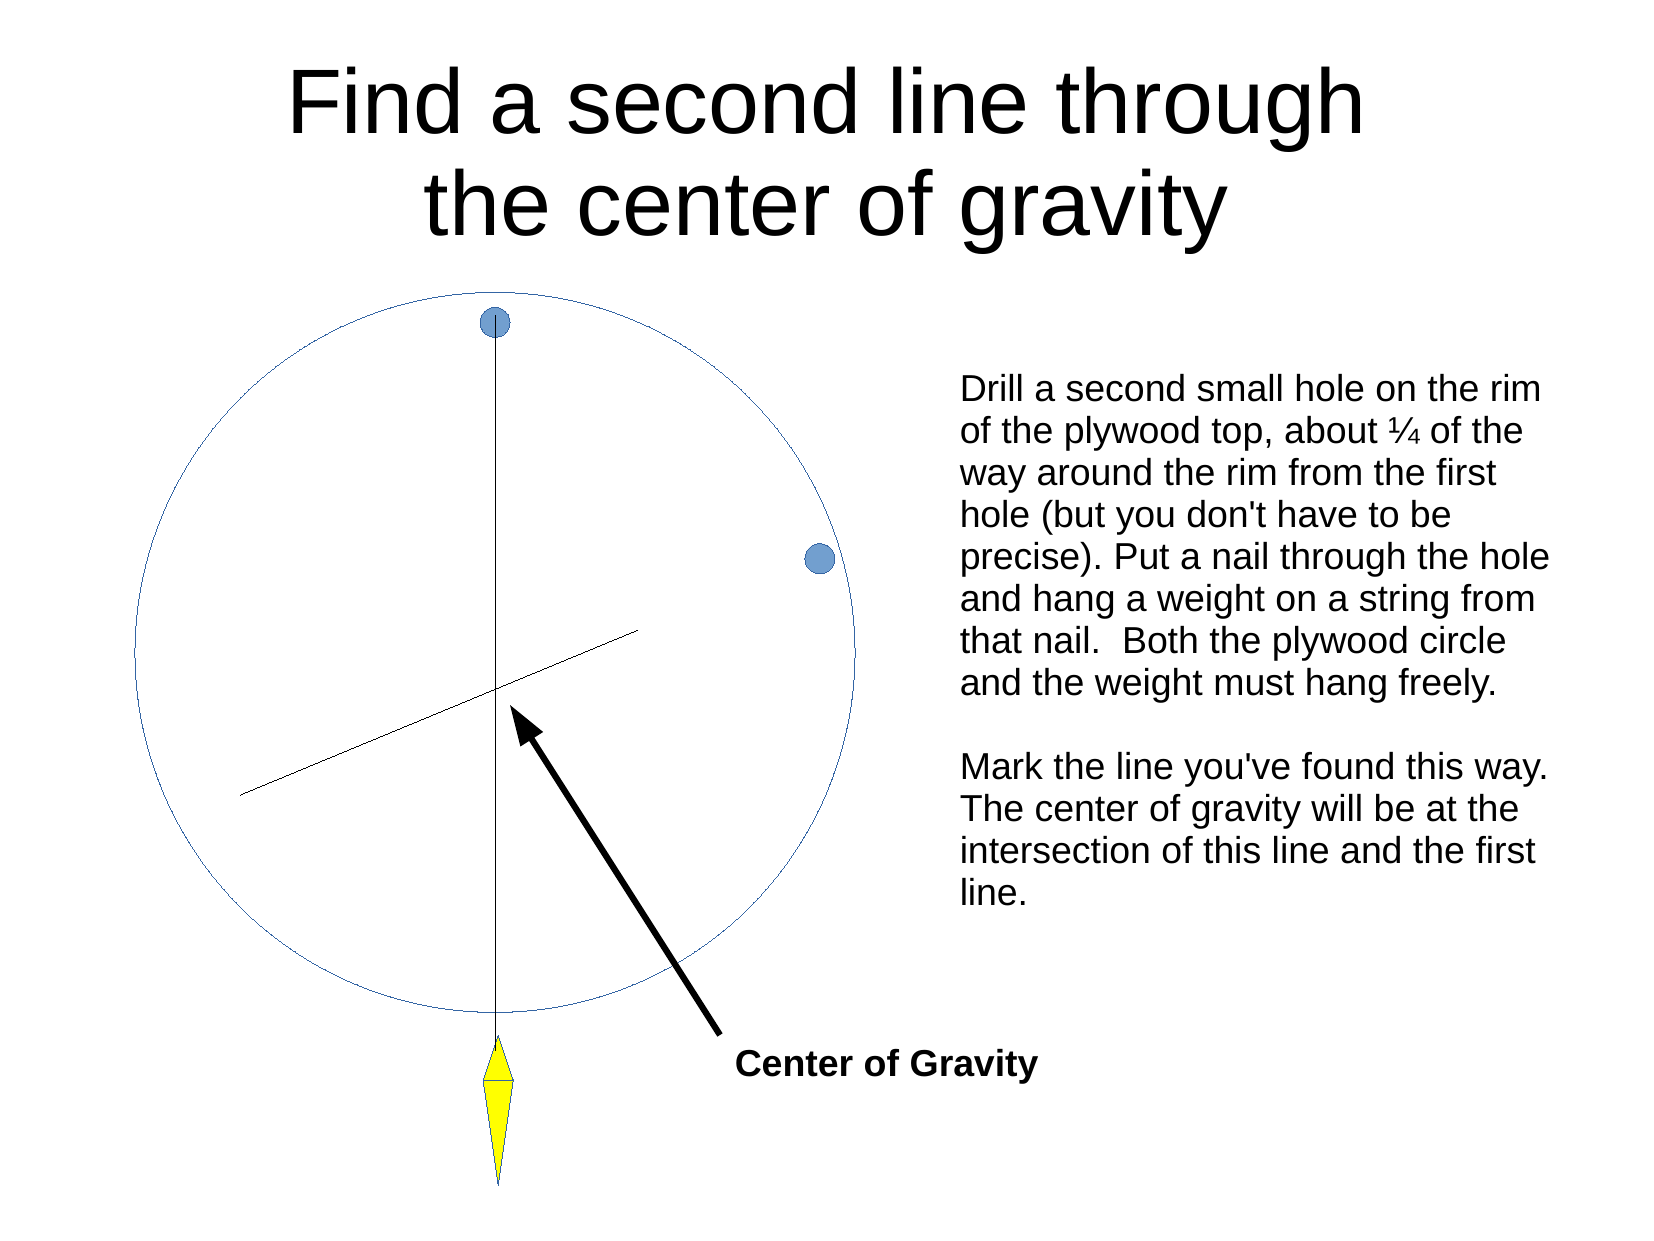

# Find a second line through the center of gravity
Drill a second small hole on the rim of the plywood top, about ¼ of the way around the rim from the first hole (but you don't have to be precise). Put a nail through the hole and hang a weight on a string from that nail. Both the plywood circle and the weight must hang freely.
Mark the line you've found this way. The center of gravity will be at the intersection of this line and the first line.
Center of Gravity